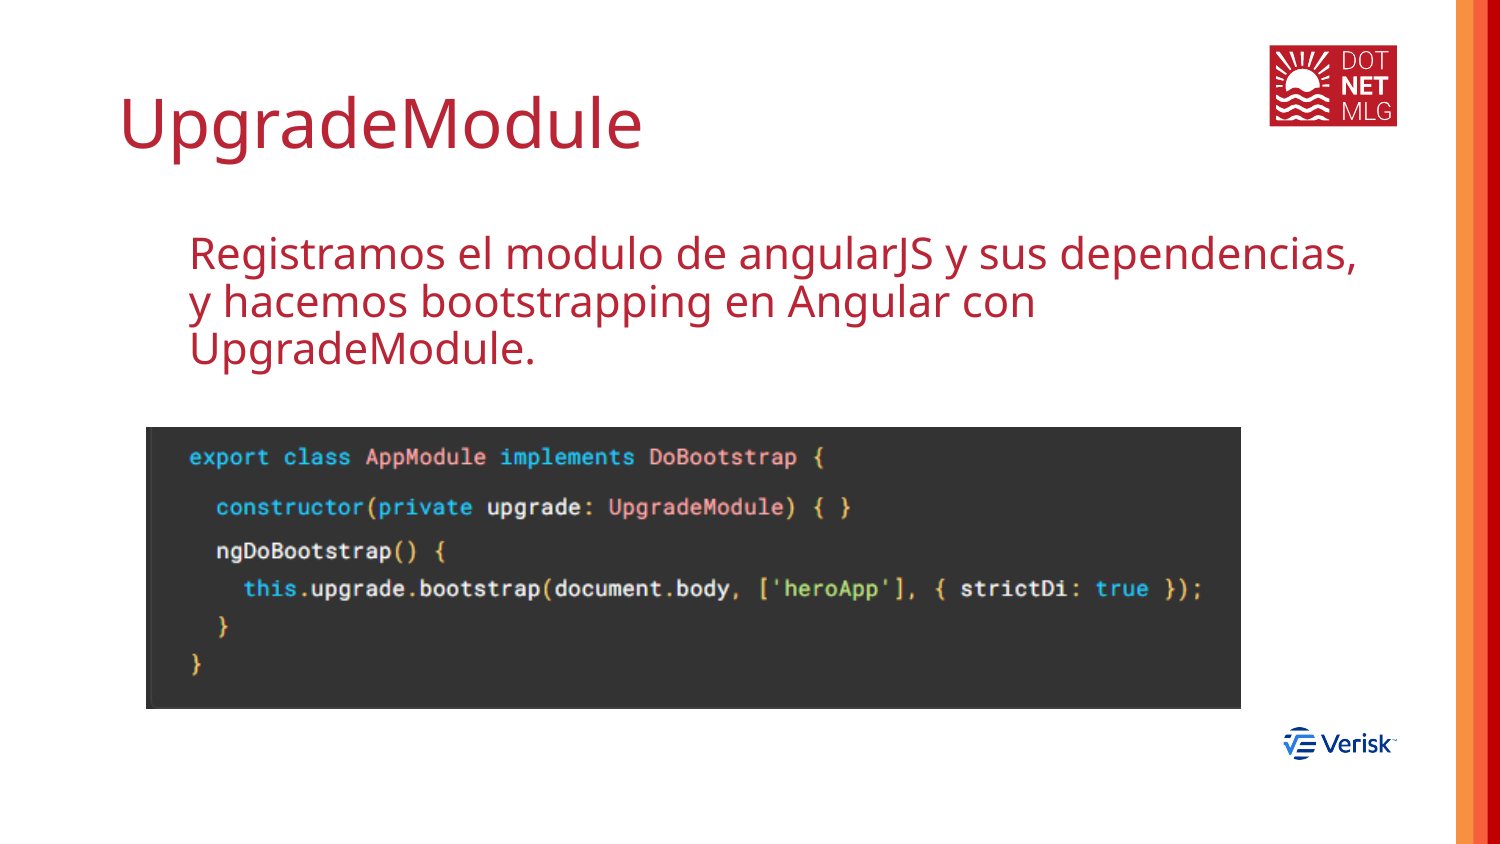

# UpgradeModule
Registramos el modulo de angularJS y sus dependencias, y hacemos bootstrapping en Angular con UpgradeModule.